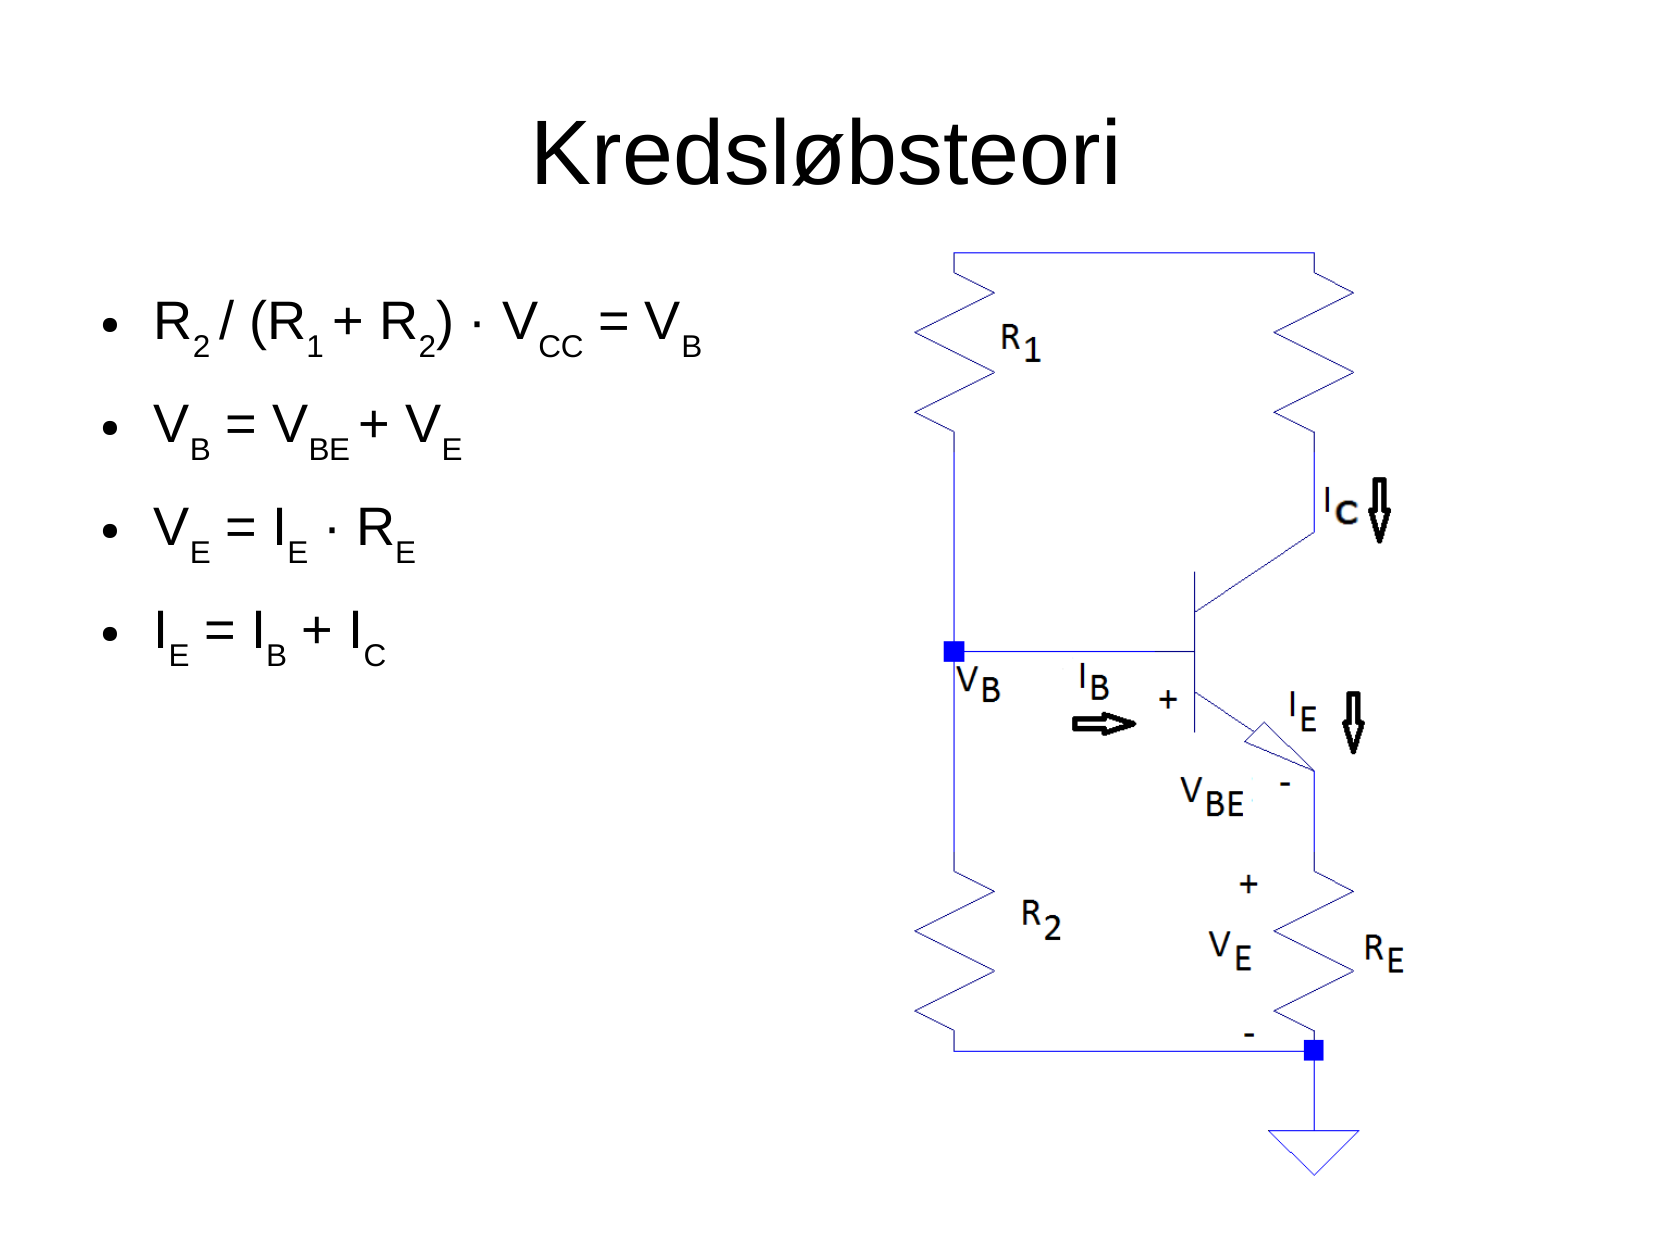

# Kredsløbsteori
R2 / (R1 + R2) · VCC = VB
VB = VBE + VE
VE = IE · RE
IE = IB + IC